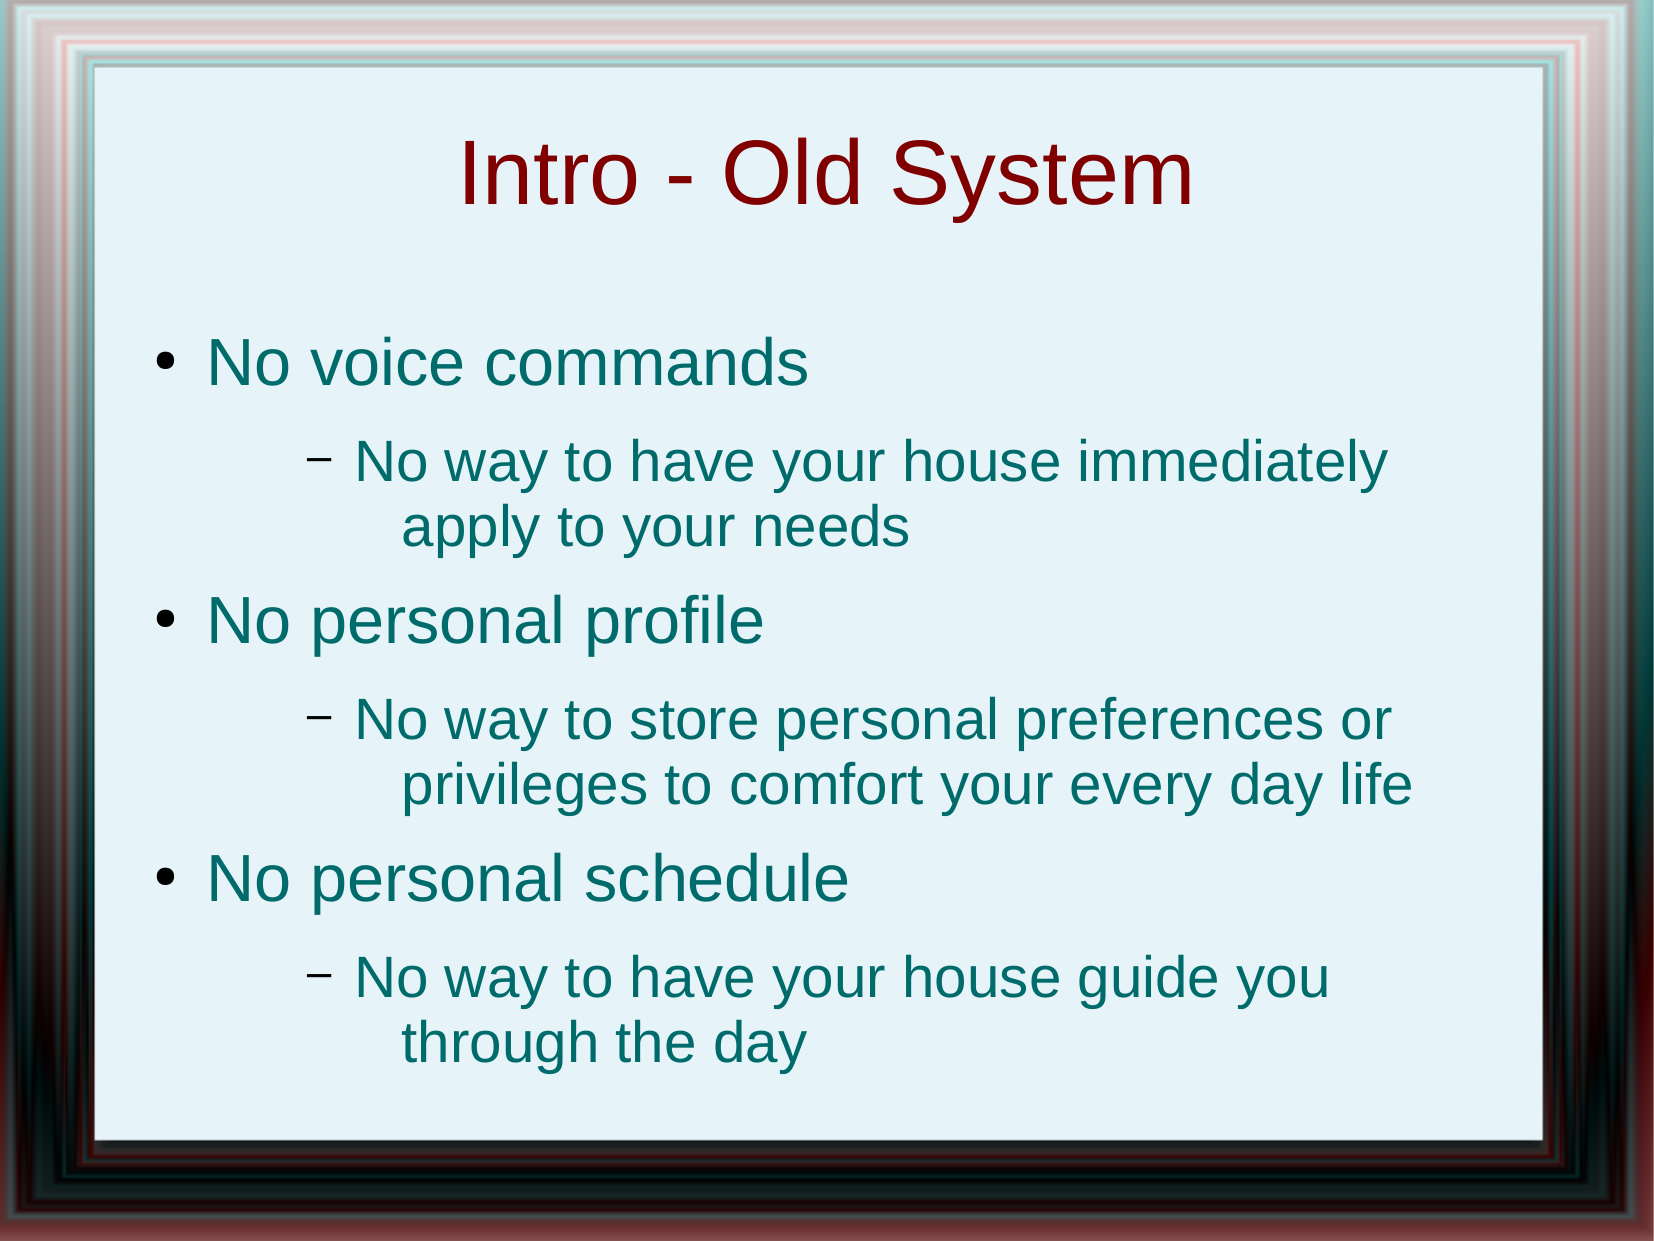

# Intro - Old System
No voice commands
No way to have your house immediately apply to your needs
No personal profile
No way to store personal preferences or privileges to comfort your every day life
No personal schedule
No way to have your house guide you through the day